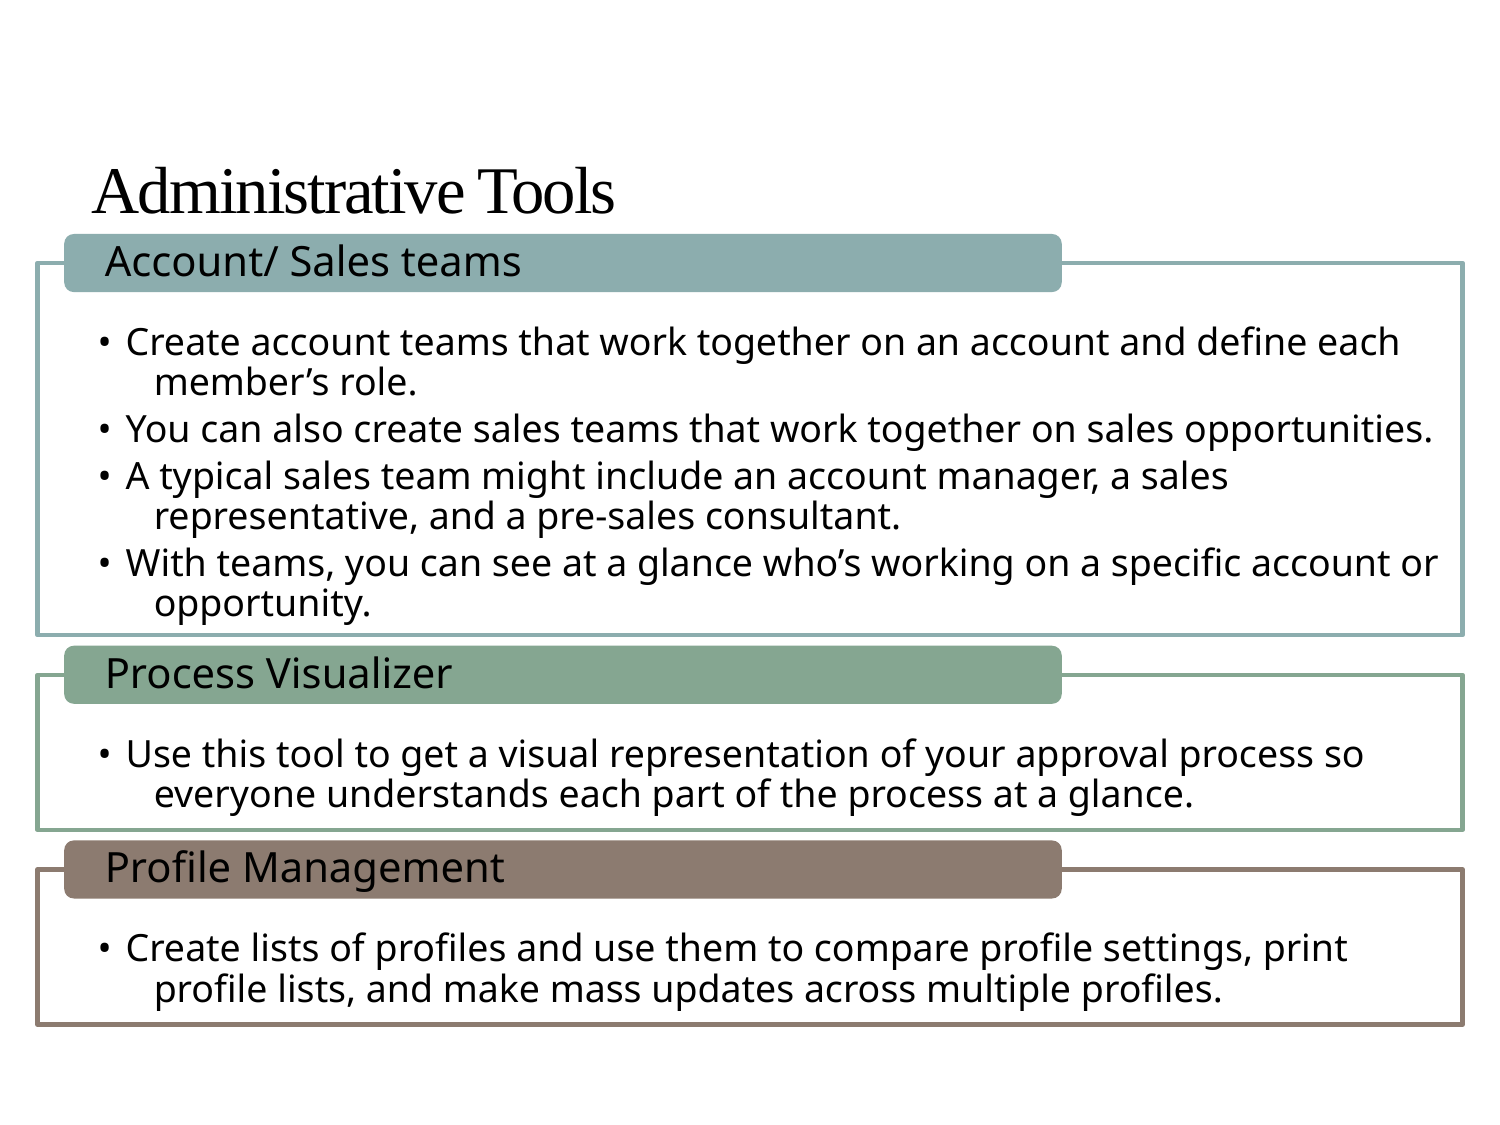

# Administrative Tools
Account/ Sales teams
Create account teams that work together on an account and define each member’s role.
You can also create sales teams that work together on sales opportunities.
A typical sales team might include an account manager, a sales representative, and a pre-sales consultant.
With teams, you can see at a glance who’s working on a specific account or opportunity.
Process Visualizer
Use this tool to get a visual representation of your approval process so everyone understands each part of the process at a glance.
Profile Management
Create lists of profiles and use them to compare profile settings, print profile lists, and make mass updates across multiple profiles.